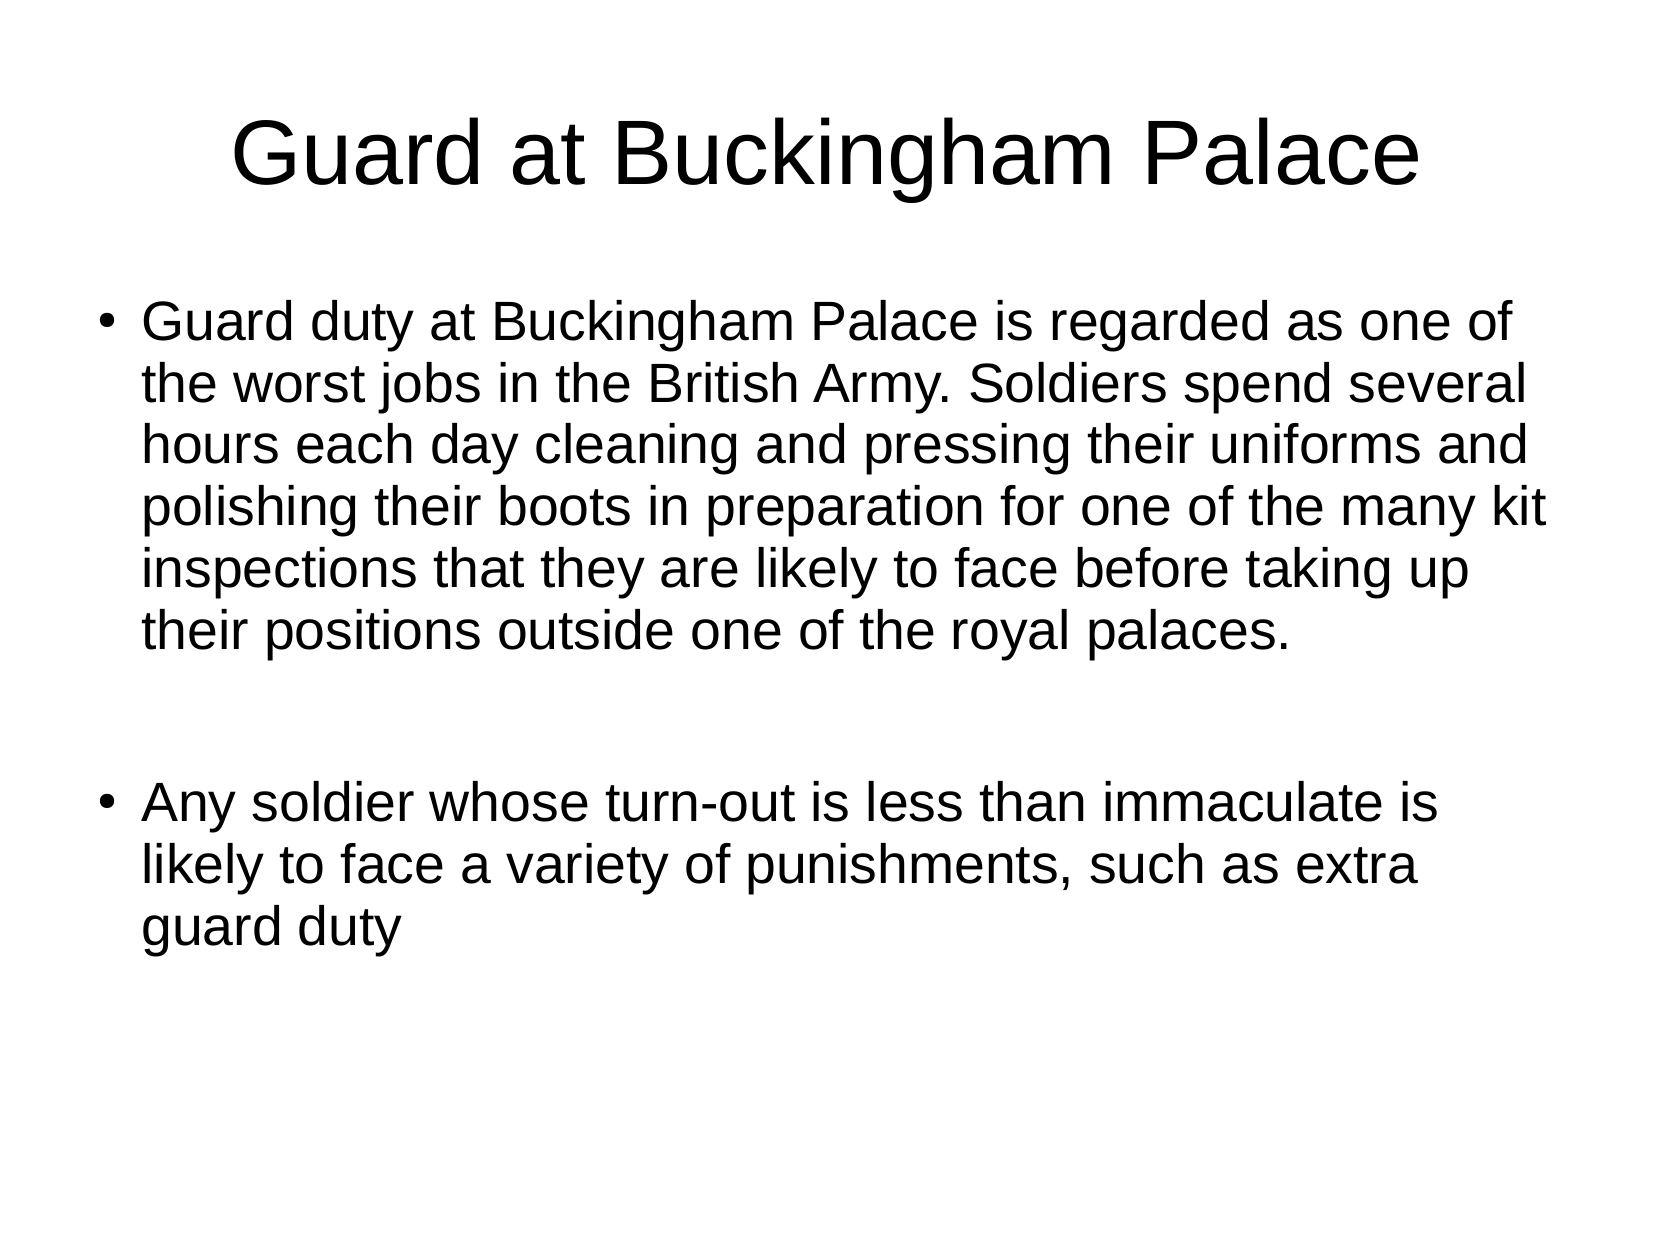

# Guard at Buckingham Palace
Guard duty at Buckingham Palace is regarded as one of the worst jobs in the British Army. Soldiers spend several hours each day cleaning and pressing their uniforms and polishing their boots in preparation for one of the many kit inspections that they are likely to face before taking up their positions outside one of the royal palaces.
Any soldier whose turn-out is less than immaculate is likely to face a variety of punishments, such as extra guard duty